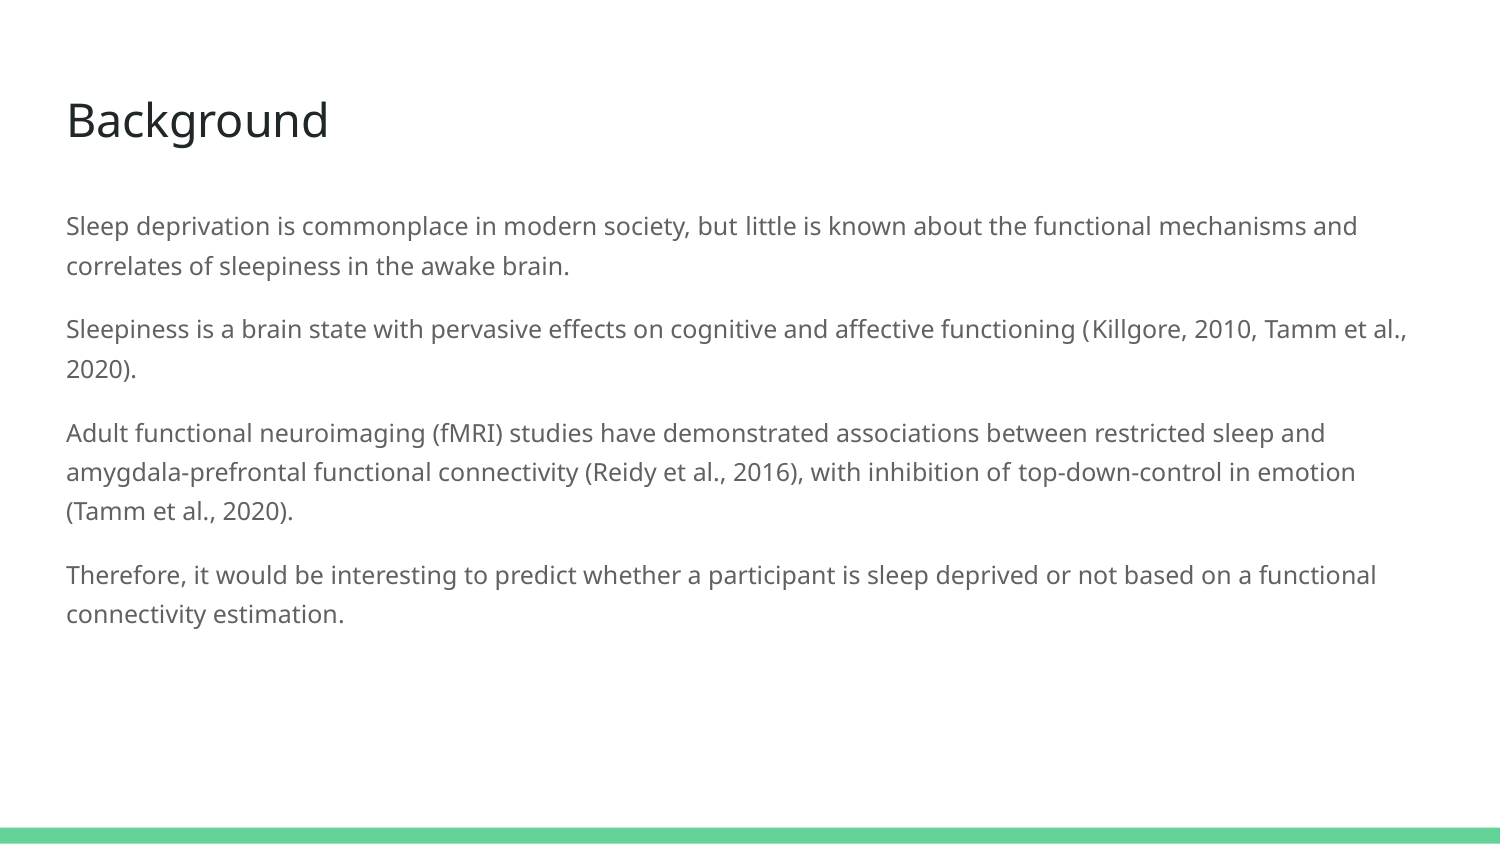

# Background
Sleep deprivation is commonplace in modern society, but little is known about the functional mechanisms and correlates of sleepiness in the awake brain.
Sleepiness is a brain state with pervasive effects on cognitive and affective functioning (Killgore, 2010, Tamm et al., 2020).
Adult functional neuroimaging (fMRI) studies have demonstrated associations between restricted sleep and amygdala-prefrontal functional connectivity (Reidy et al., 2016), with inhibition of top-down-control in emotion (Tamm et al., 2020).
Therefore, it would be interesting to predict whether a participant is sleep deprived or not based on a functional connectivity estimation.